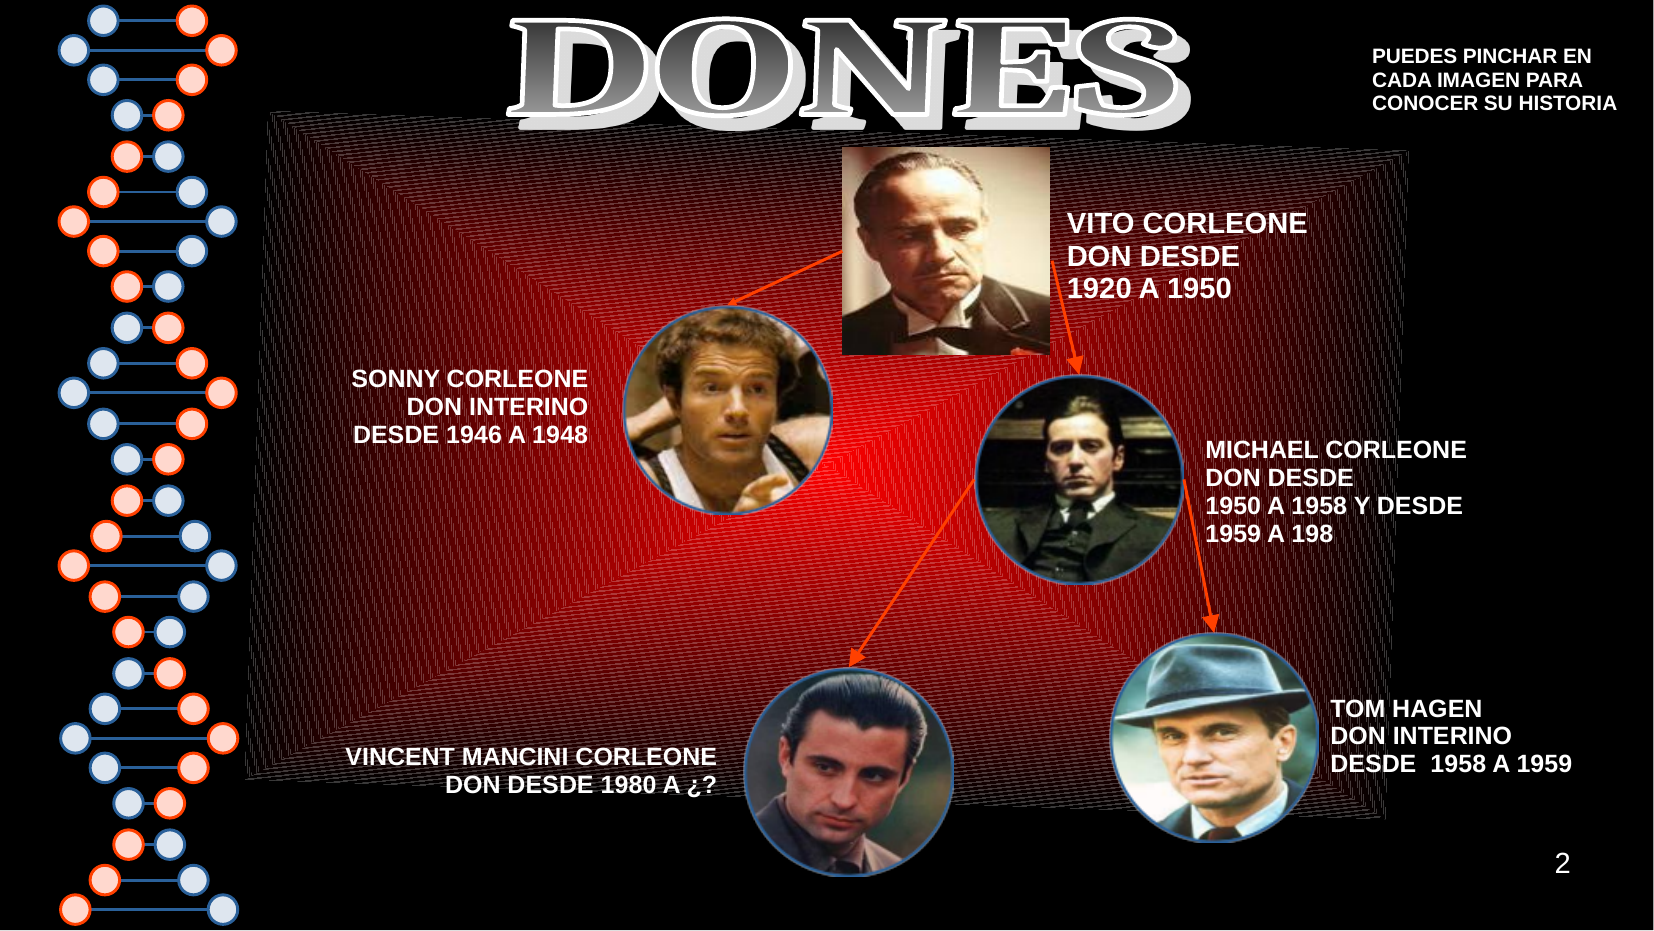

DONES
Puedes pinchar en cada imagen para conocer su historia
Vito Corleone Don desde
1920 a 1950
Sonny Corleone Don interino desde 1946 a 1948
Michael Corleone Don desde
1950 a 1958 y Desde 1959 a 198
Tom Hagen
don interino desde 1958 a 1959
Vincent Mancini Corleone Don desde 1980 A ¿?
2